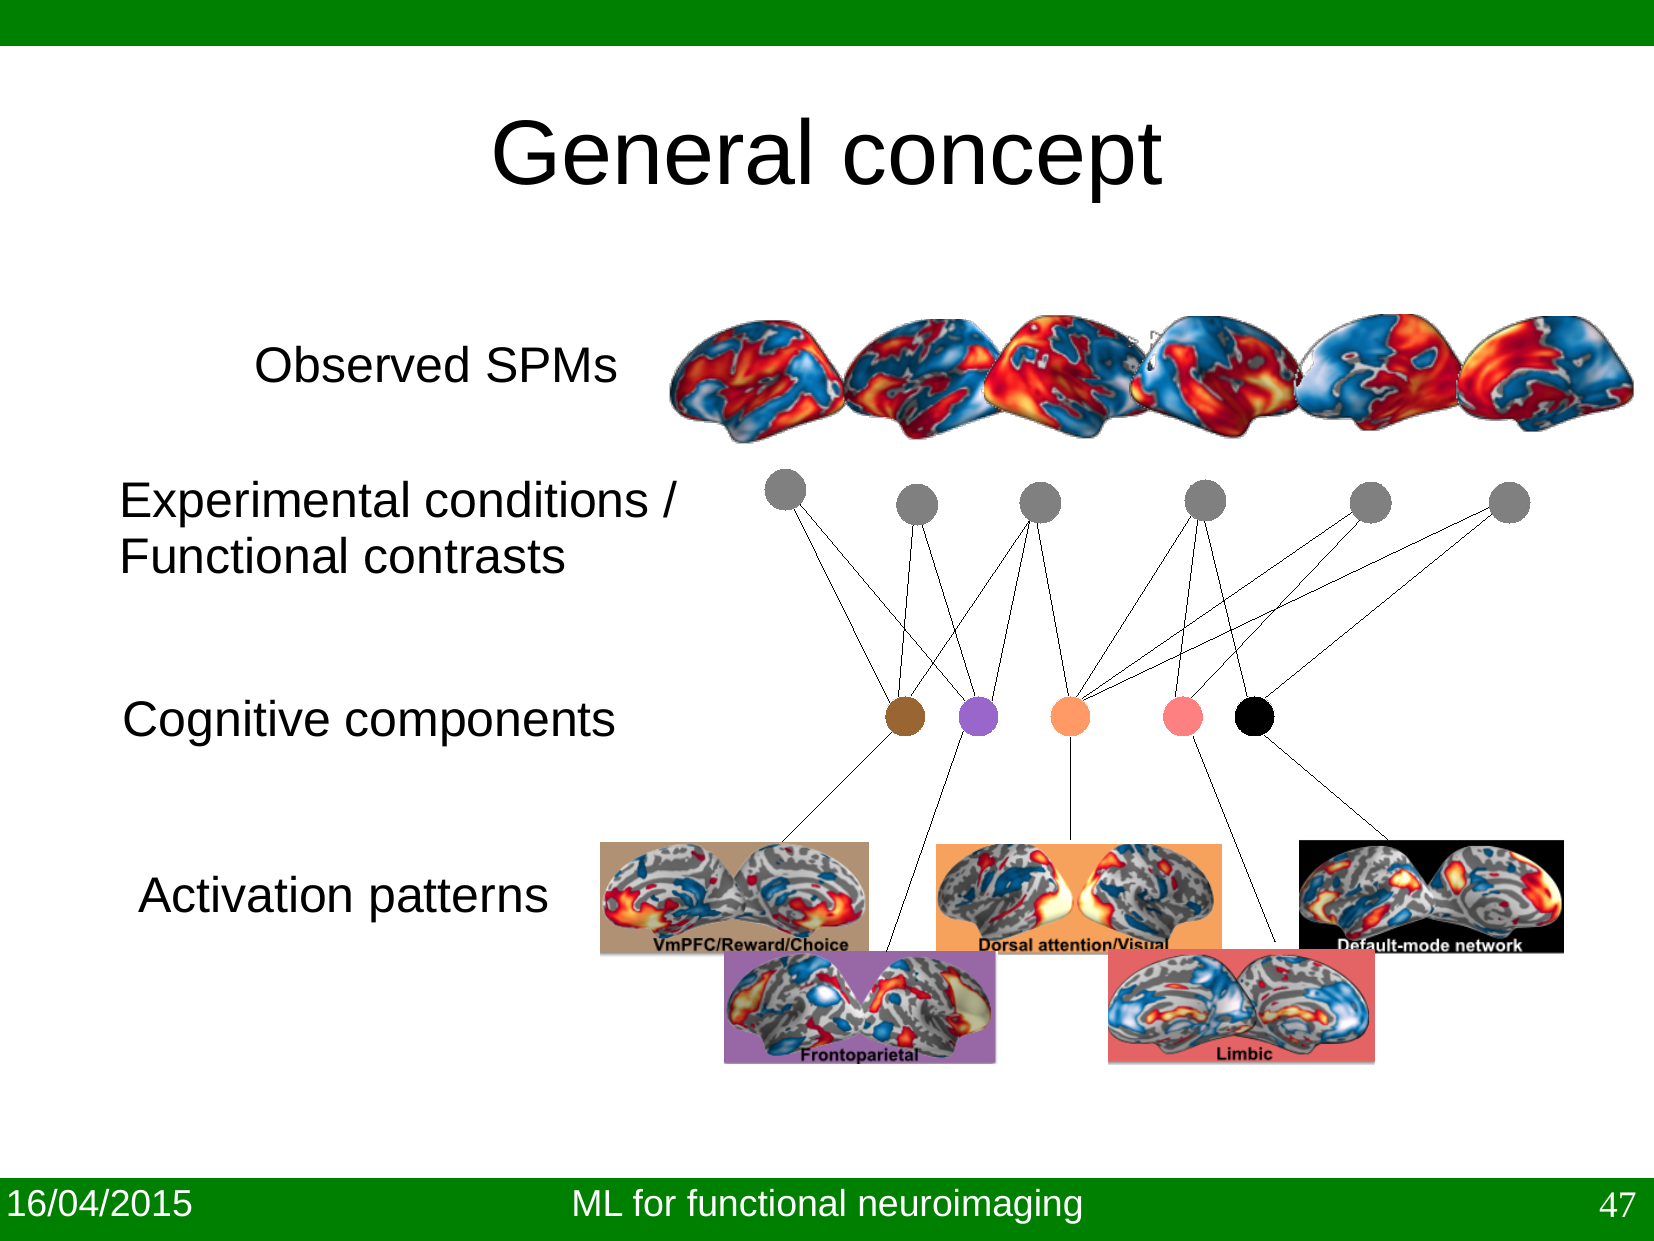

# General concept
Observed SPMs
Experimental conditions /
Functional contrasts
Cognitive components
Activation patterns
47